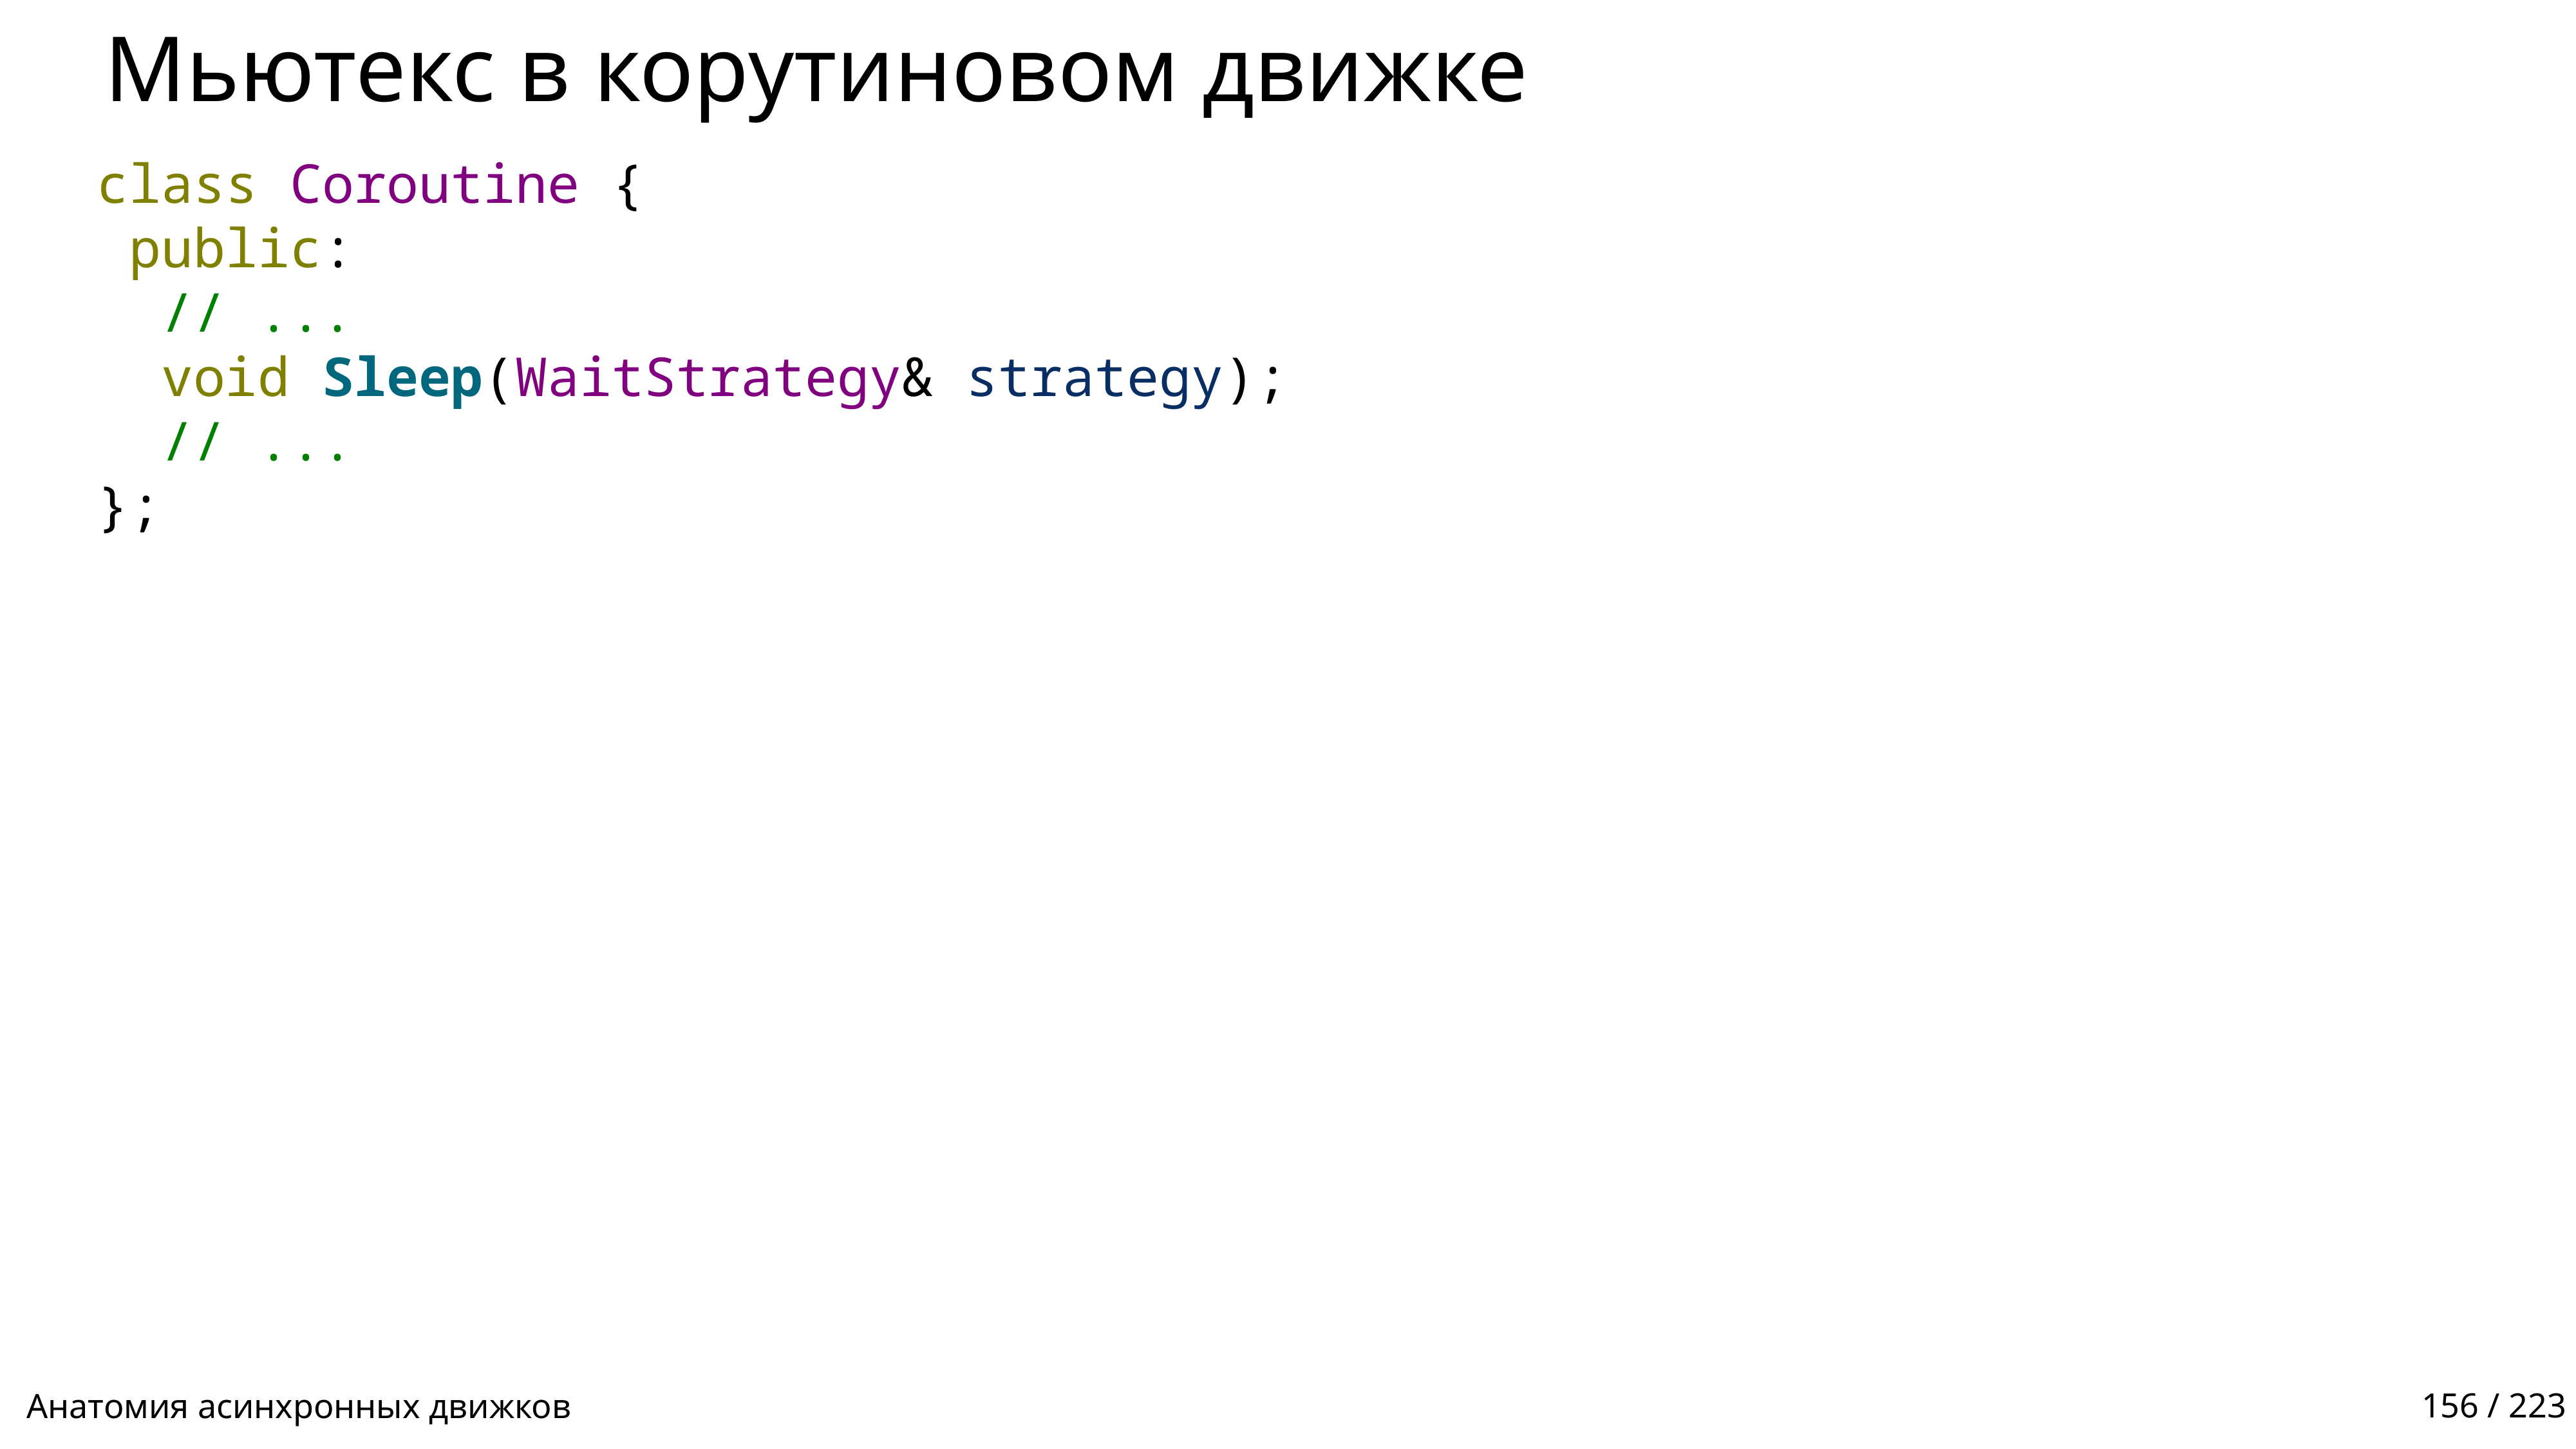

# Мьютекс в корутиновом движке
class Coroutine {
 public:
 // ...
 void Sleep(WaitStrategy& strategy);
 // ...
};
Анатомия асинхронных движков